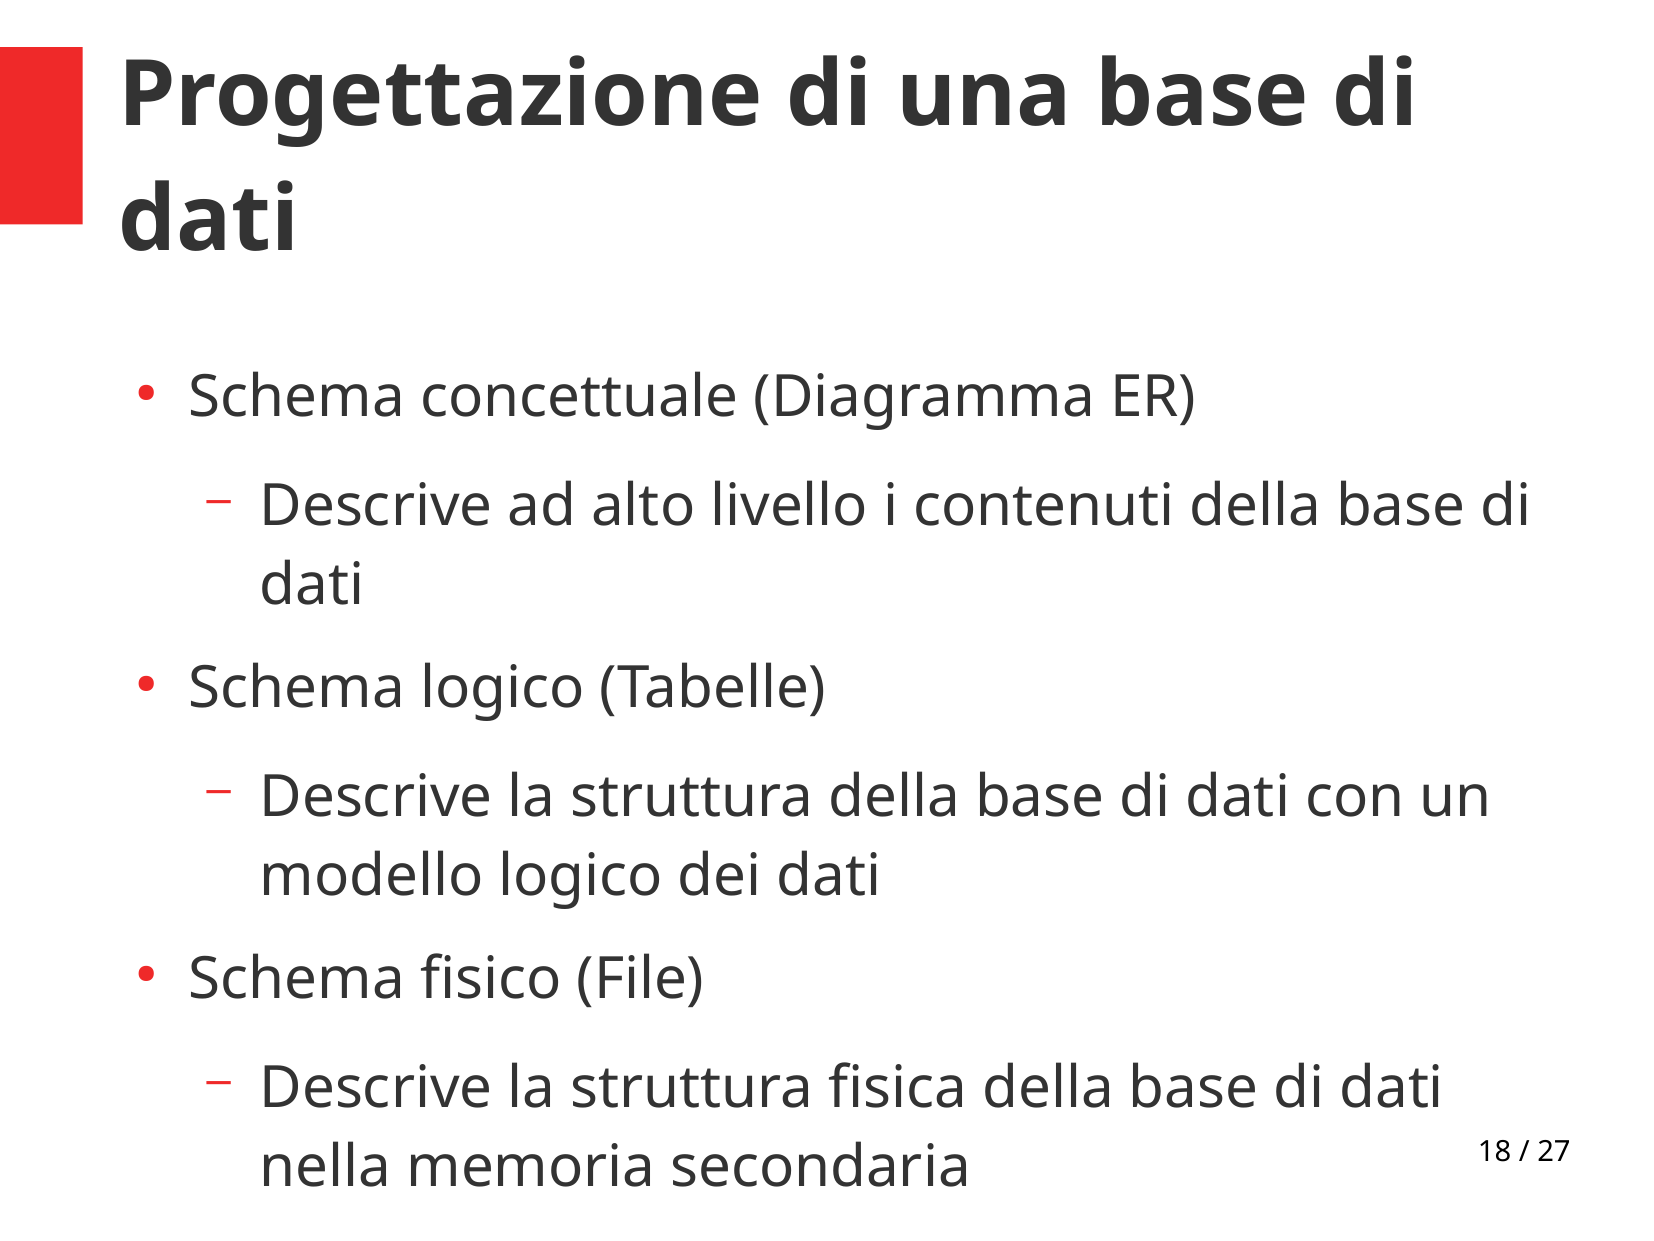

# Progettazione di una base di dati
Schema concettuale (Diagramma ER)
Descrive ad alto livello i contenuti della base di dati
Schema logico (Tabelle)
Descrive la struttura della base di dati con un modello logico dei dati
Schema fisico (File)
Descrive la struttura fisica della base di dati nella memoria secondaria
18